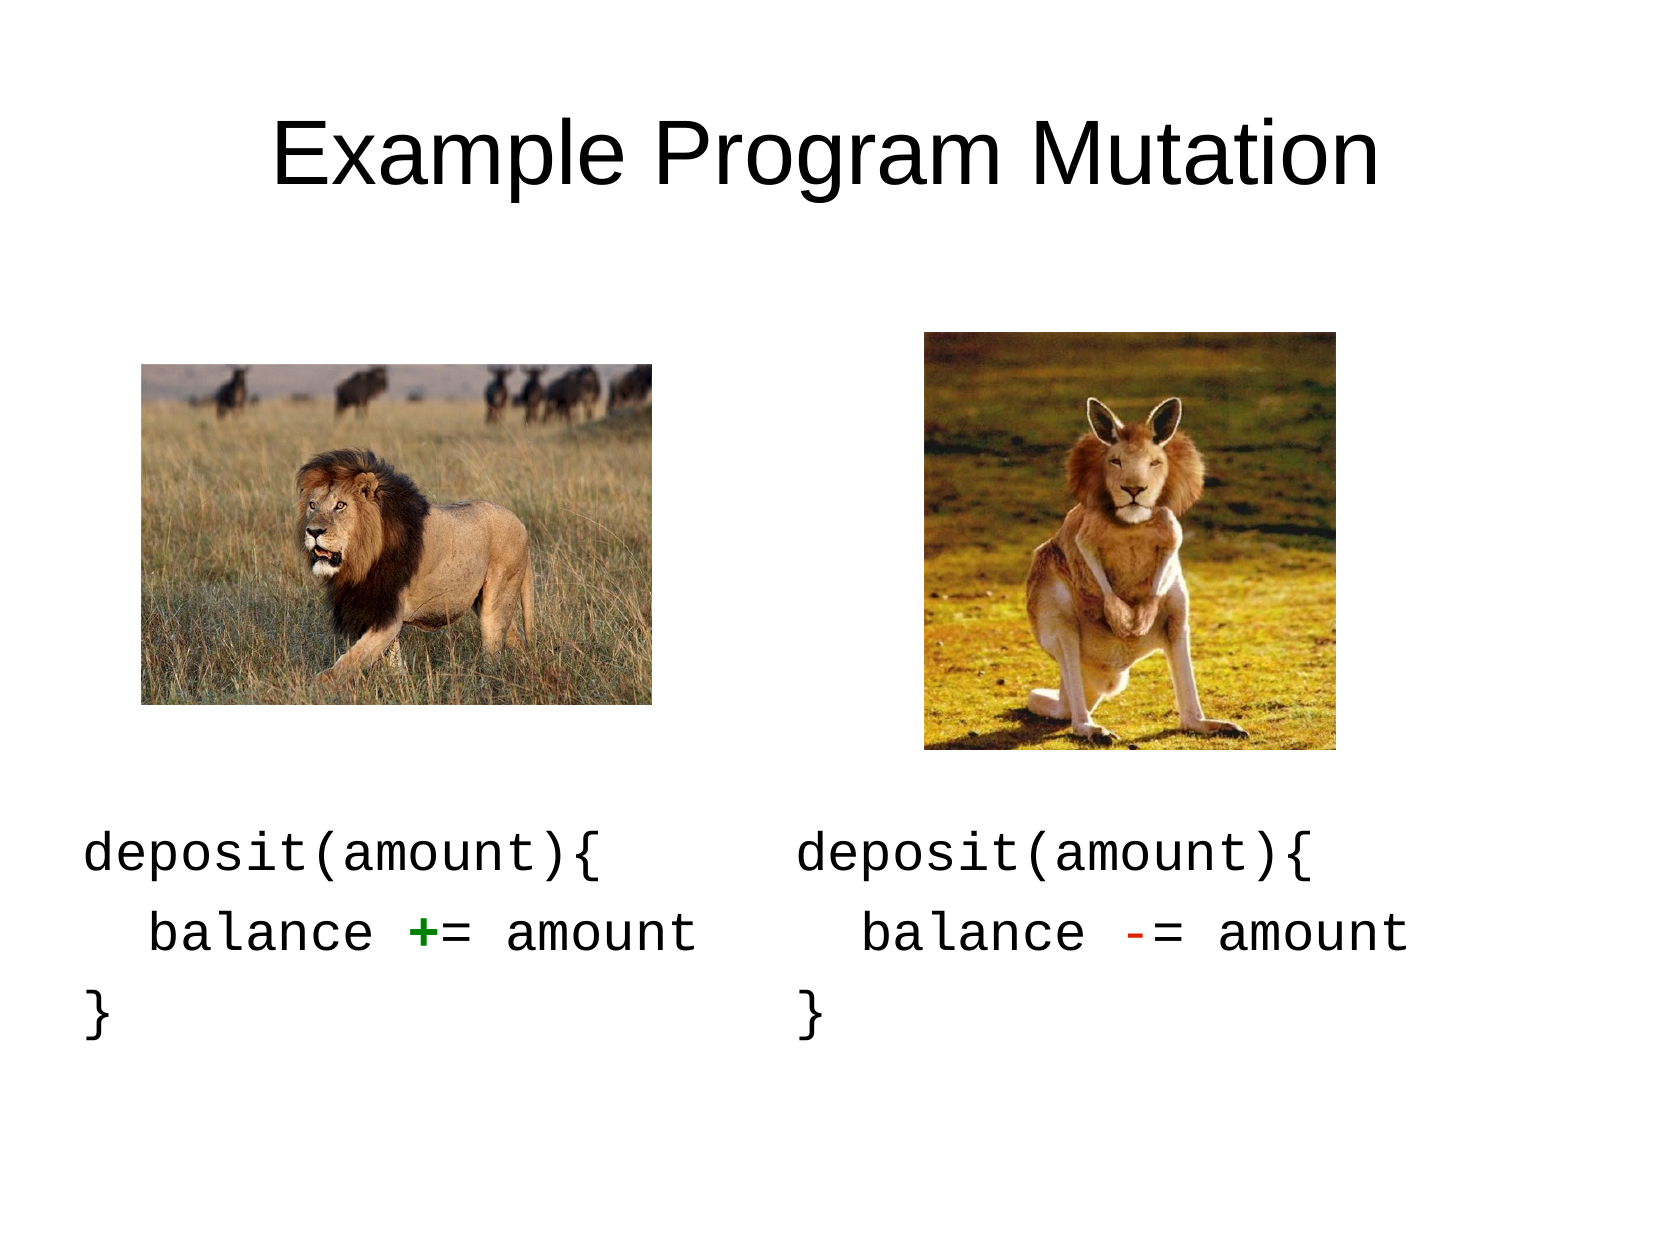

# Example Program Mutation
deposit(amount){
 balance += amount
}
deposit(amount){
 balance -= amount
}